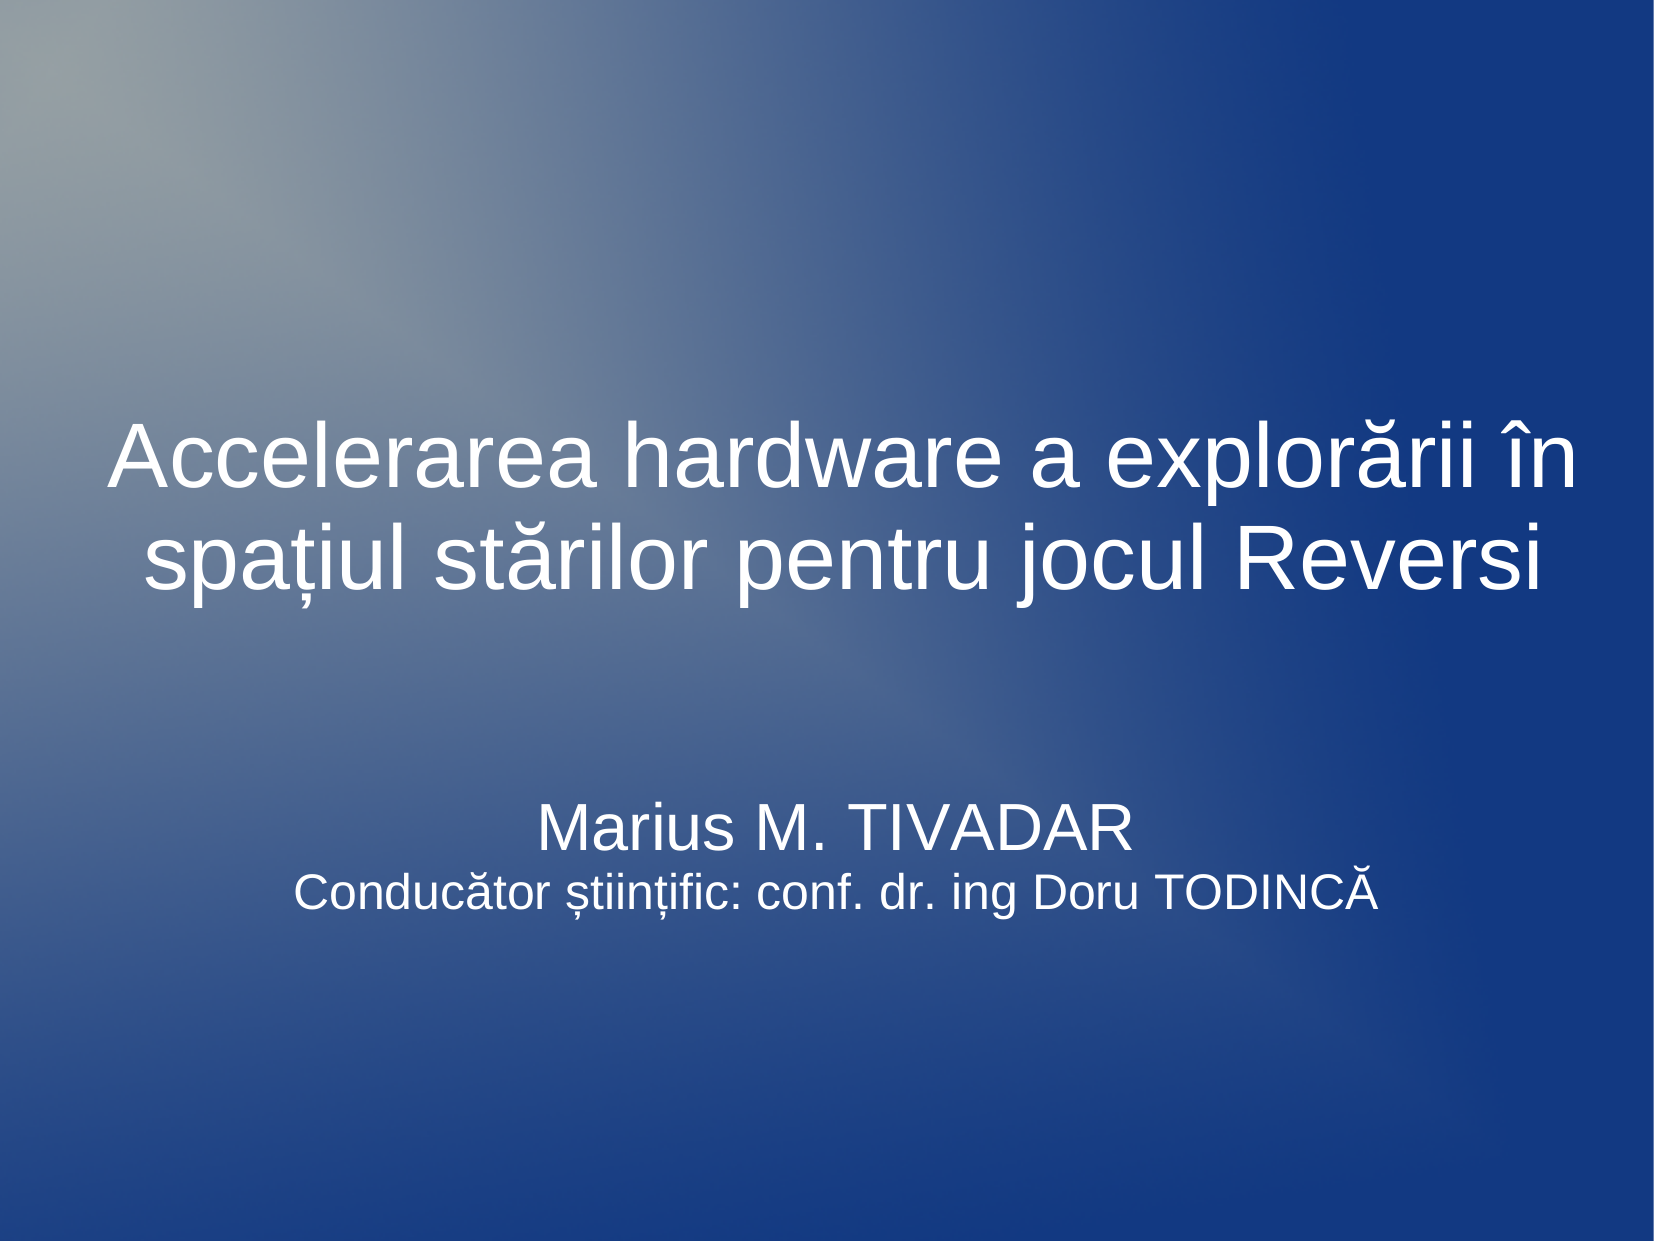

# Accelerarea hardware a explorării în spațiul stărilor pentru jocul Reversi
Marius M. TIVADAR
Conducător științific: conf. dr. ing Doru TODINCĂ